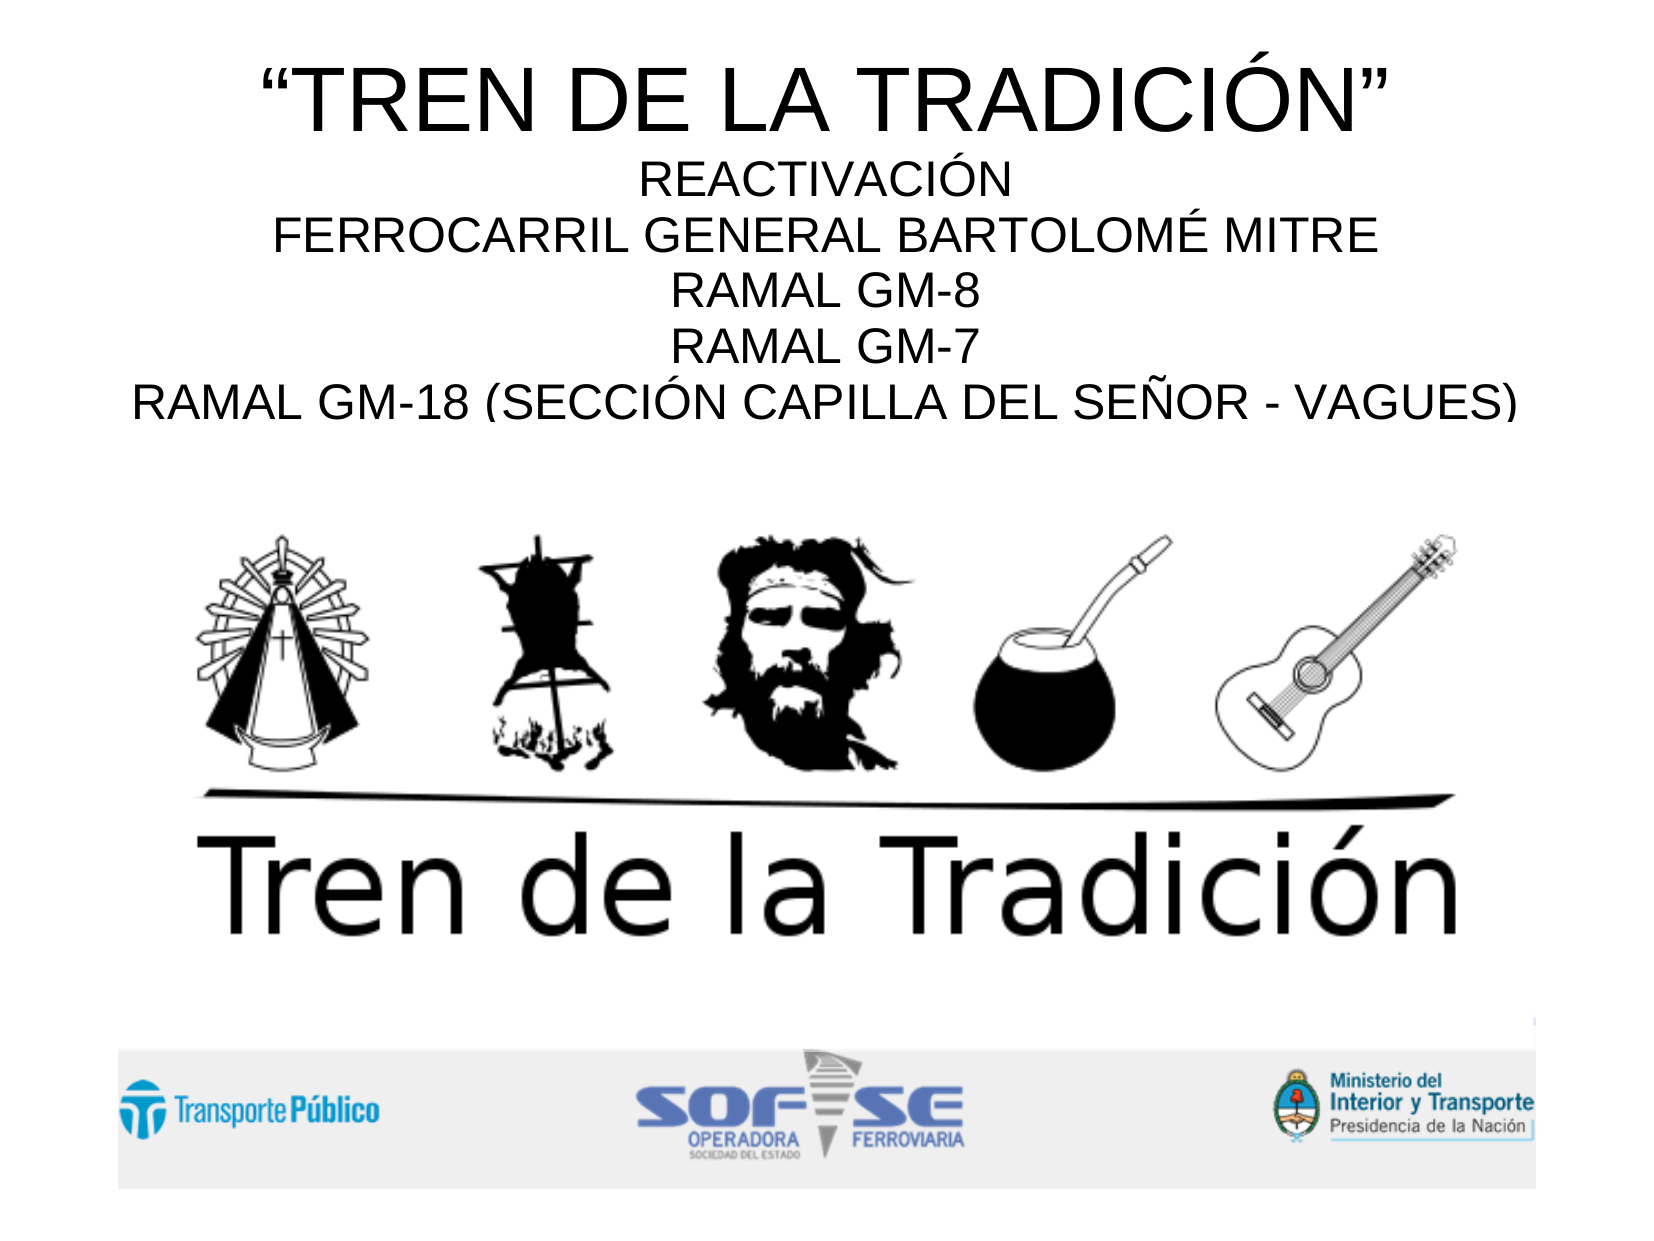

# “TREN DE LA TRADICIÓN” REACTIVACIÓN FERROCARRIL GENERAL BARTOLOMÉ MITRE RAMAL GM-8 RAMAL GM-7 RAMAL GM-18 (SECCIÓN CAPILLA DEL SEÑOR - VAGUES)